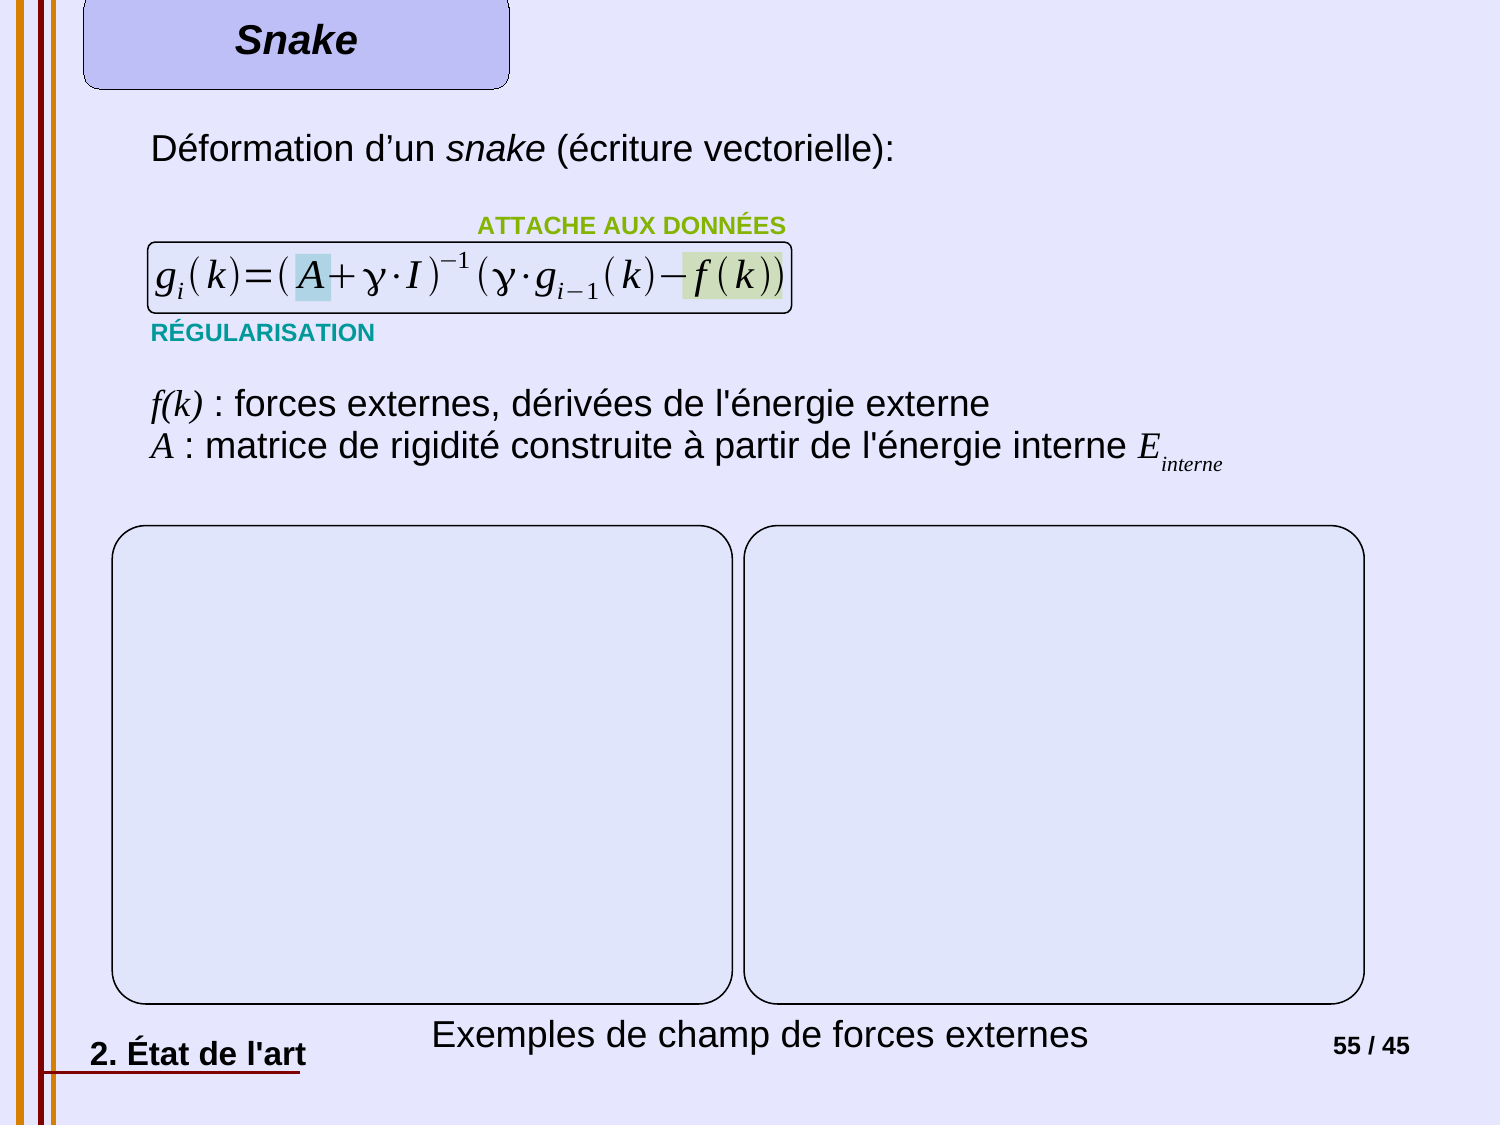

Snake
Déformation d’un snake (écriture vectorielle):
ATTACHE AUX DONNÉES
RÉGULARISATION
f(k) : forces externes, dérivées de l'énergie externe
A : matrice de rigidité construite à partir de l'énergie interne Einterne
Exemples de champ de forces externes
55
# 2. État de l'art